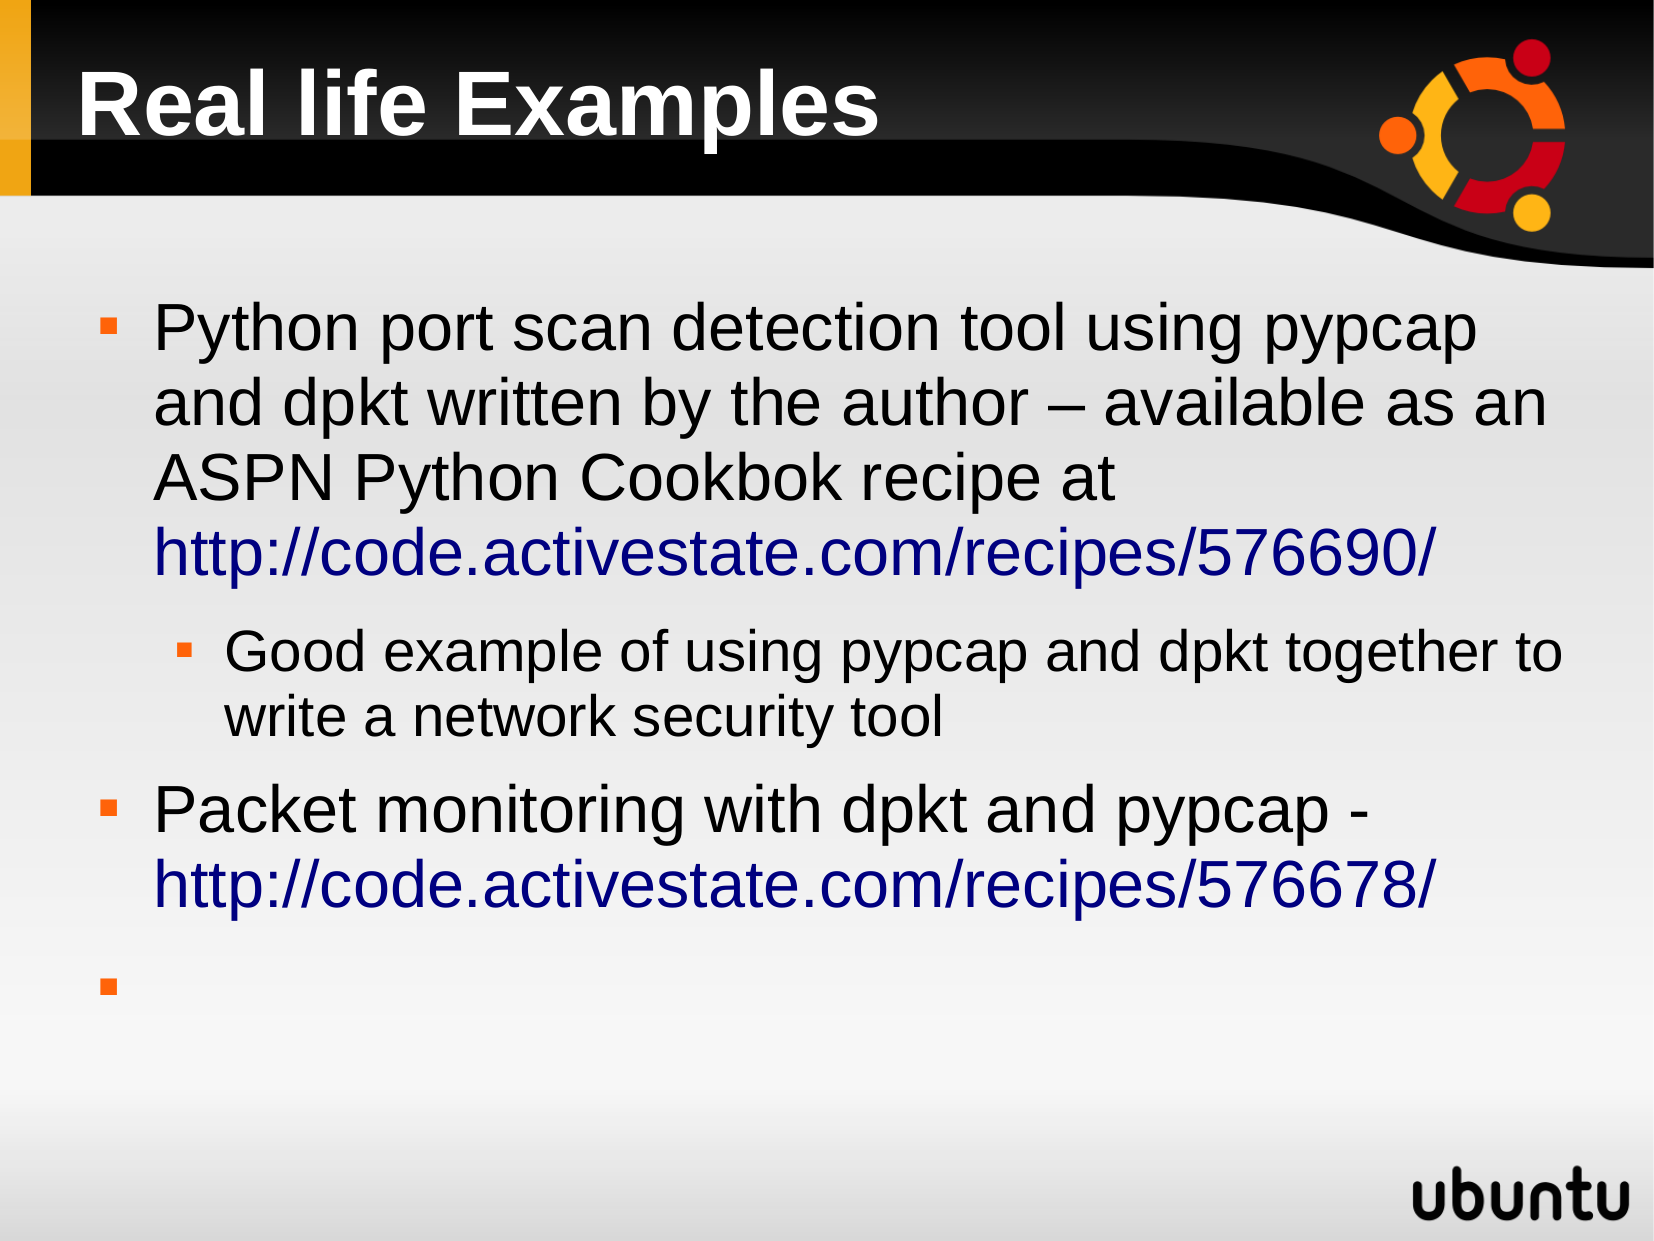

# Real life Examples
Python port scan detection tool using pypcap and dpkt written by the author – available as an ASPN Python Cookbok recipe at http://code.activestate.com/recipes/576690/
Good example of using pypcap and dpkt together to write a network security tool
Packet monitoring with dpkt and pypcap - http://code.activestate.com/recipes/576678/